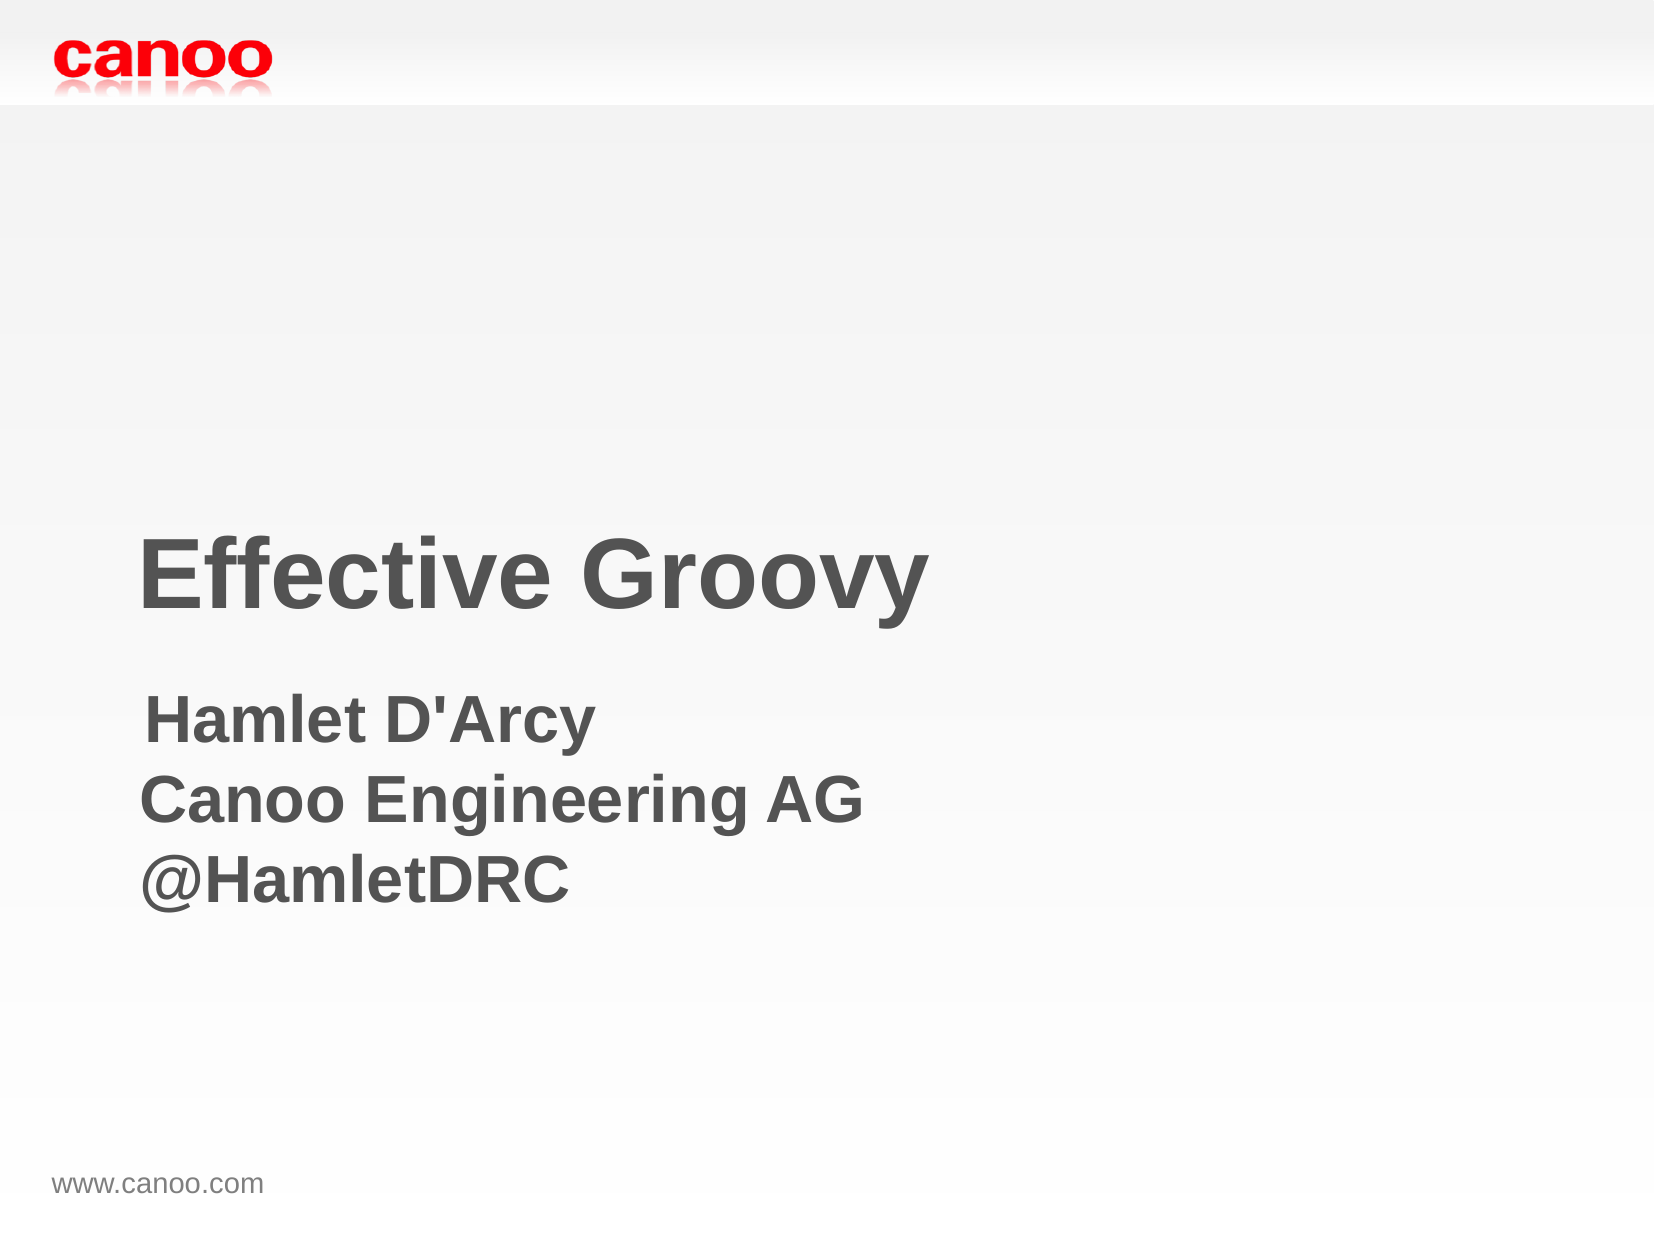

# Effective Groovy
Hamlet D'Arcy
 Canoo Engineering AG
 @HamletDRC